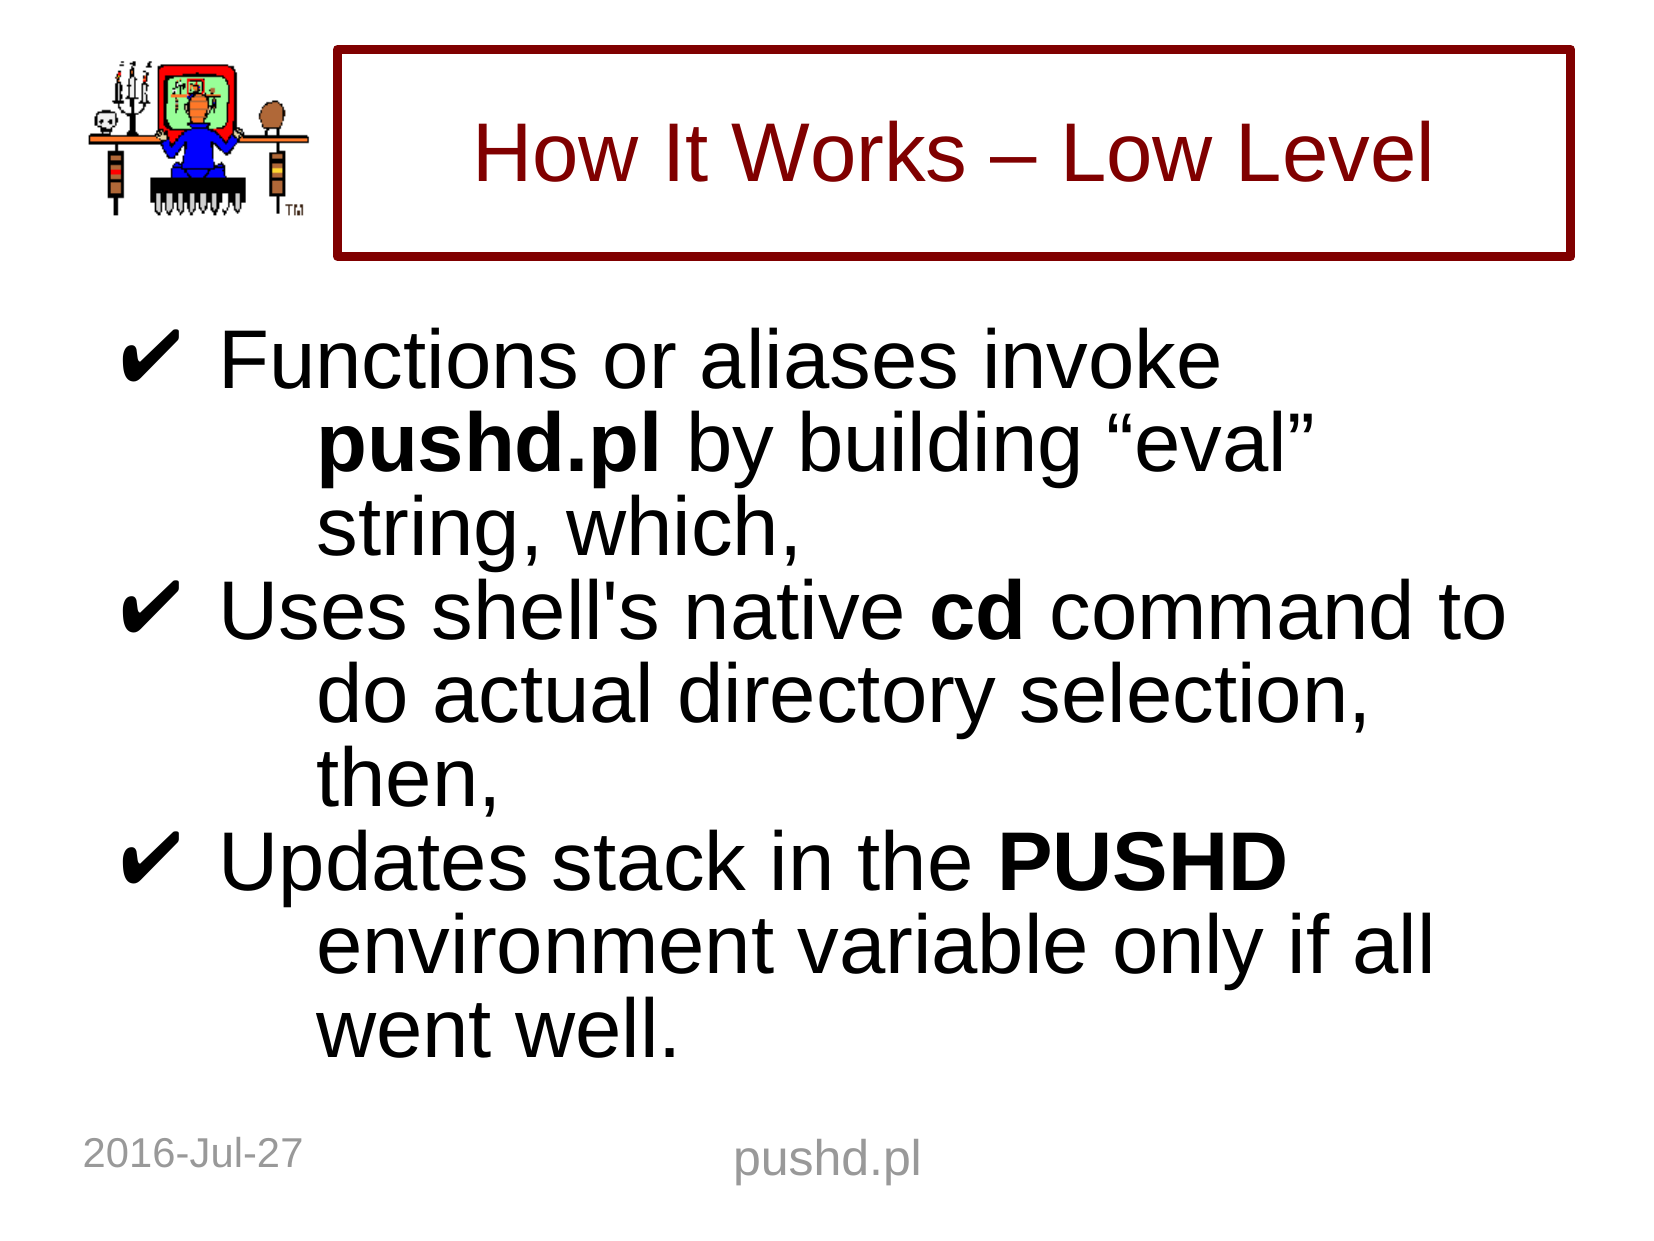

# How It Works – Low Level
Functions or aliases invoke pushd.pl by building “eval” string, which,
Uses shell's native cd command to do actual directory selection, then,
Updates stack in the PUSHD environment variable only if all went well.